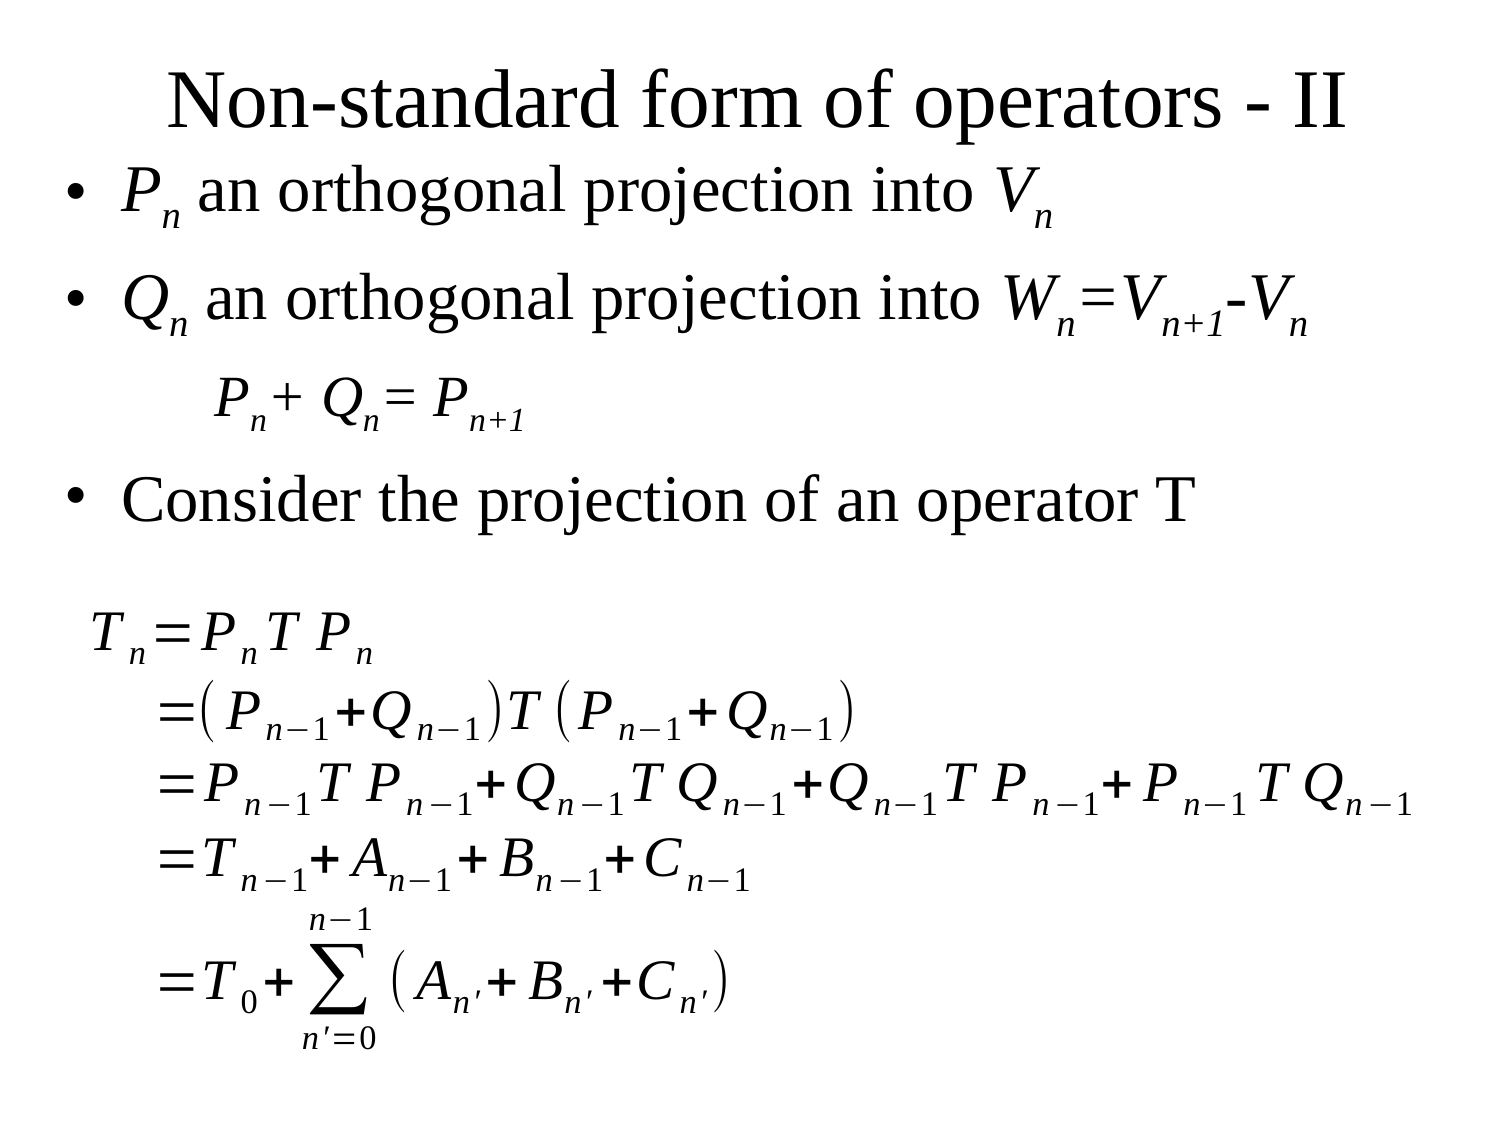

# Non-standard form of operators - II
Pn an orthogonal projection into Vn
Qn an orthogonal projection into Wn=Vn+1-Vn
		Pn+ Qn= Pn+1
Consider the projection of an operator T